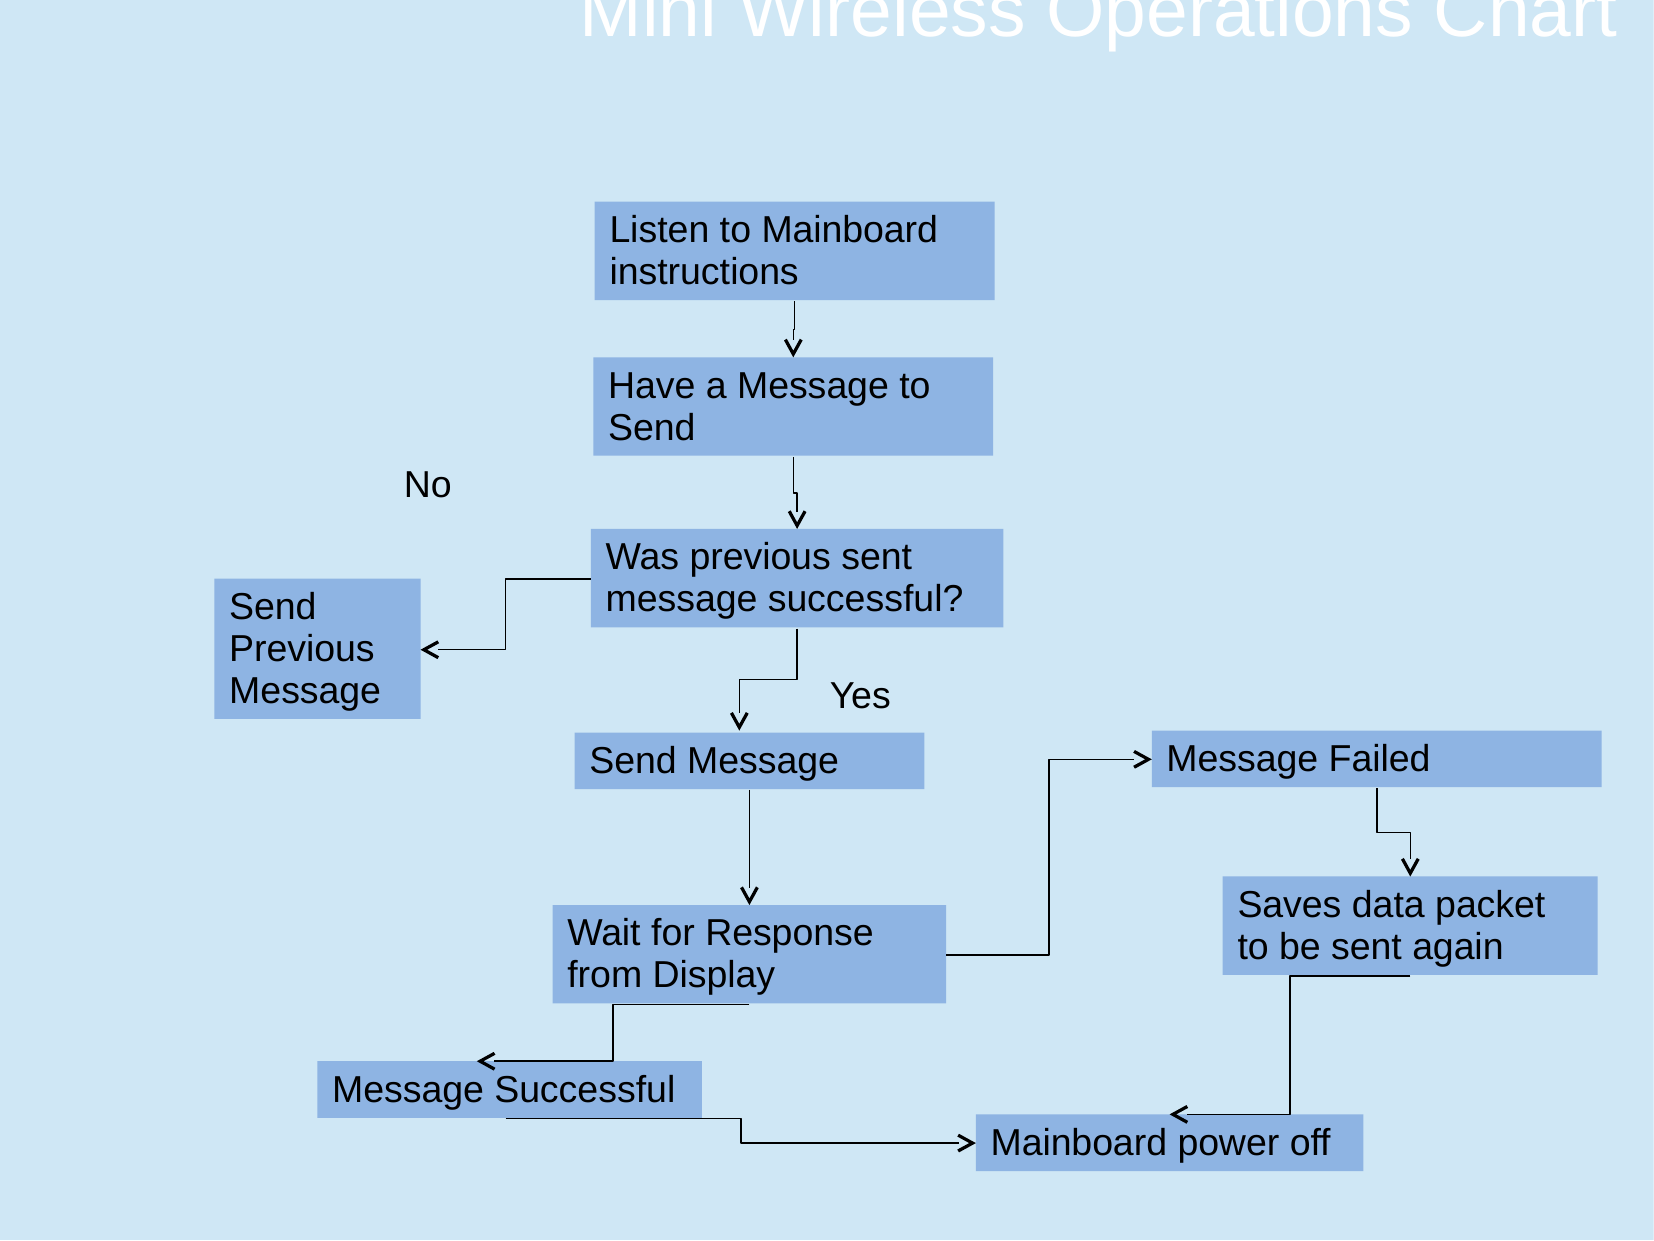

# Mini Wireless Operations Chart
Listen to Mainboard instructions
Have a Message to Send
No
Was previous sent message successful?
Send Previous Message
Yes
Message Failed
Send Message
Saves data packet to be sent again
Wait for Response from Display
Message Successful
Mainboard power off